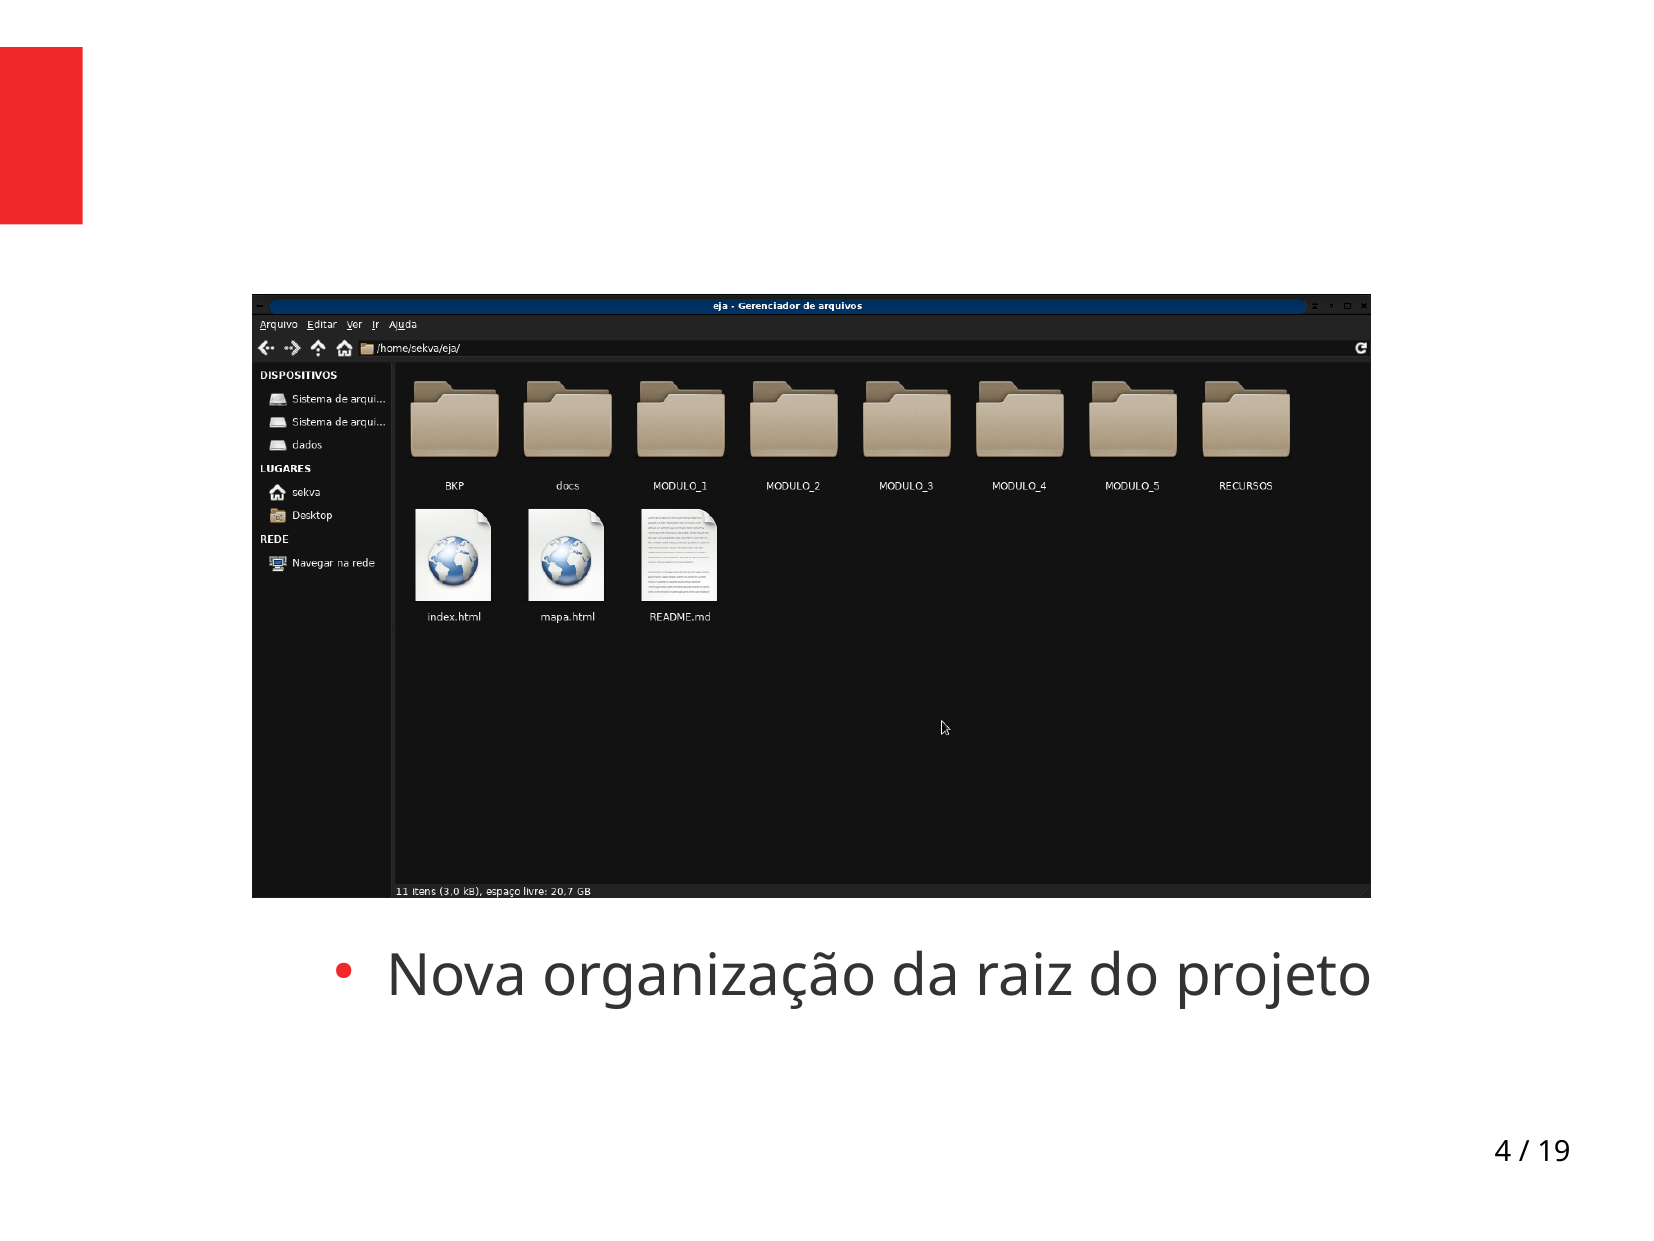

#
Nova organização da raiz do projeto
4